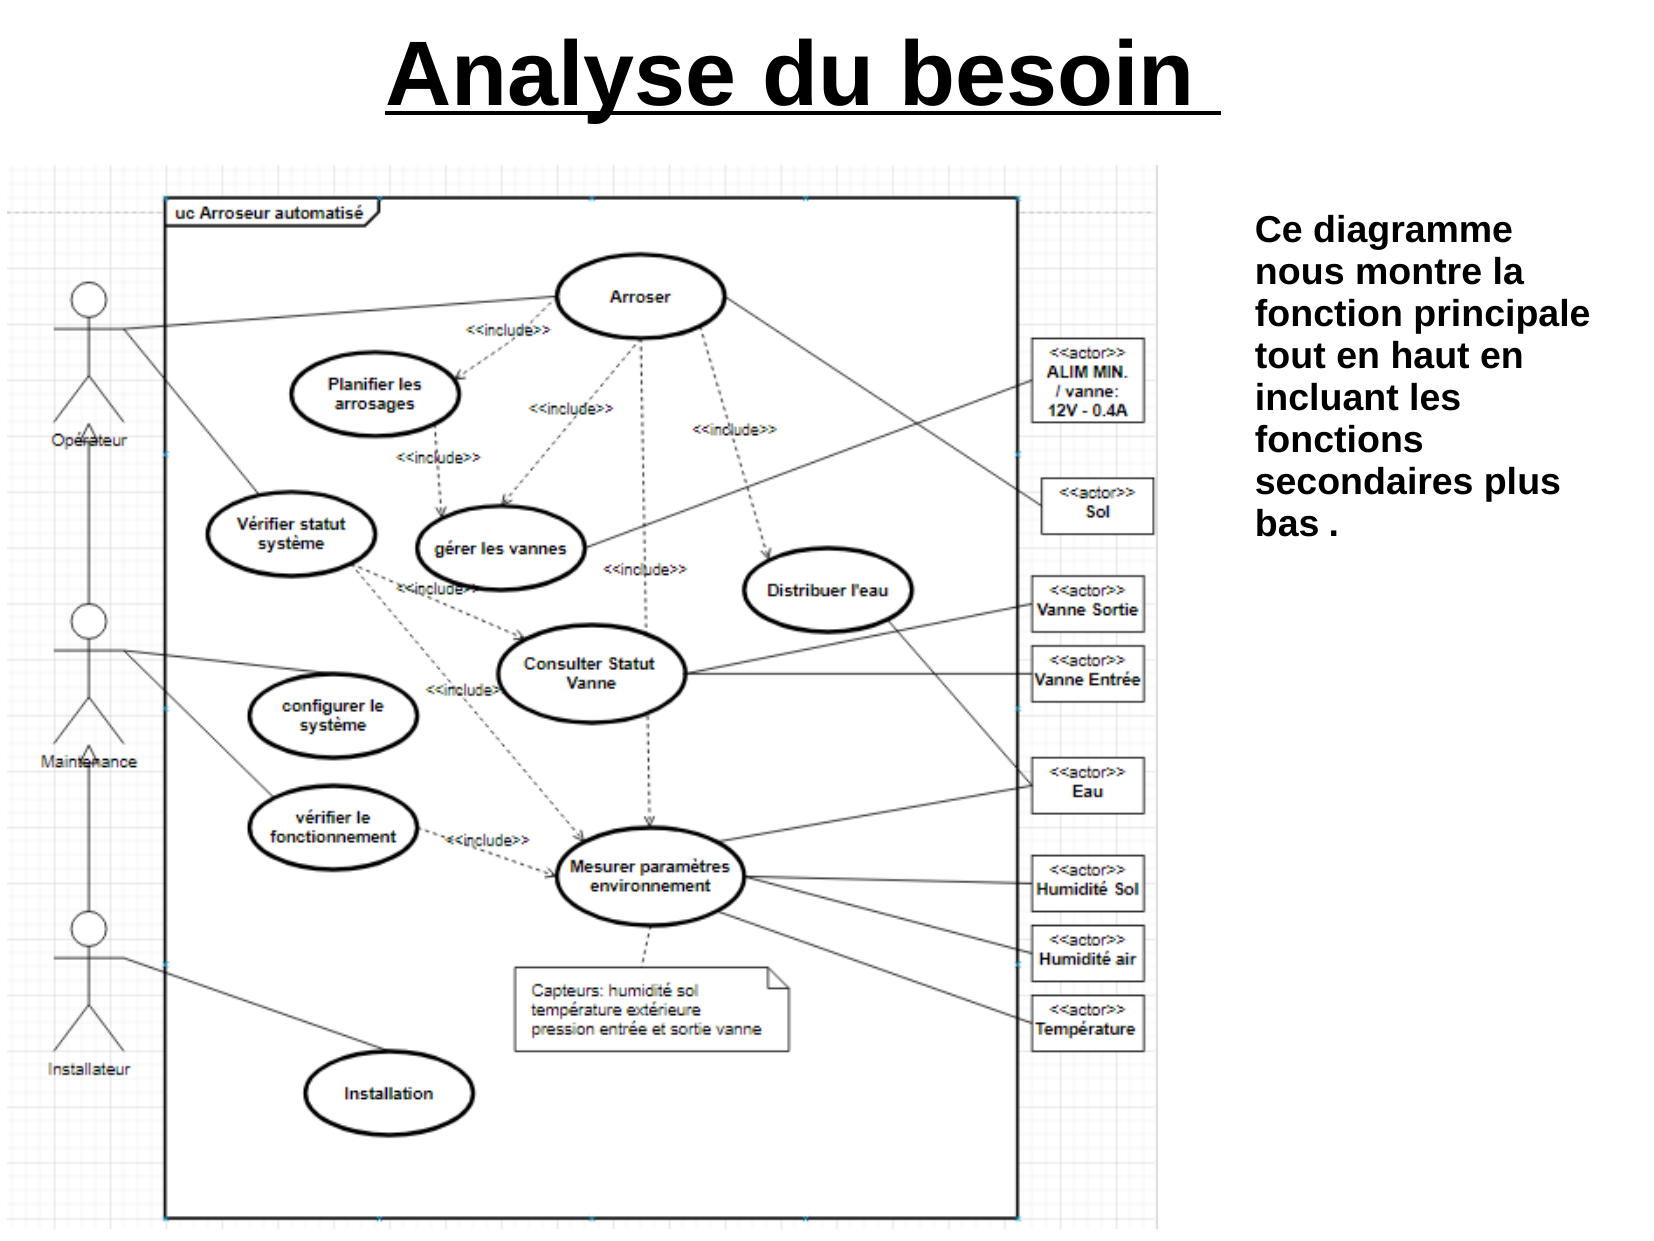

# Analyse du besoin
Ce diagramme nous montre la fonction principale tout en haut en incluant les fonctions secondaires plus bas	.